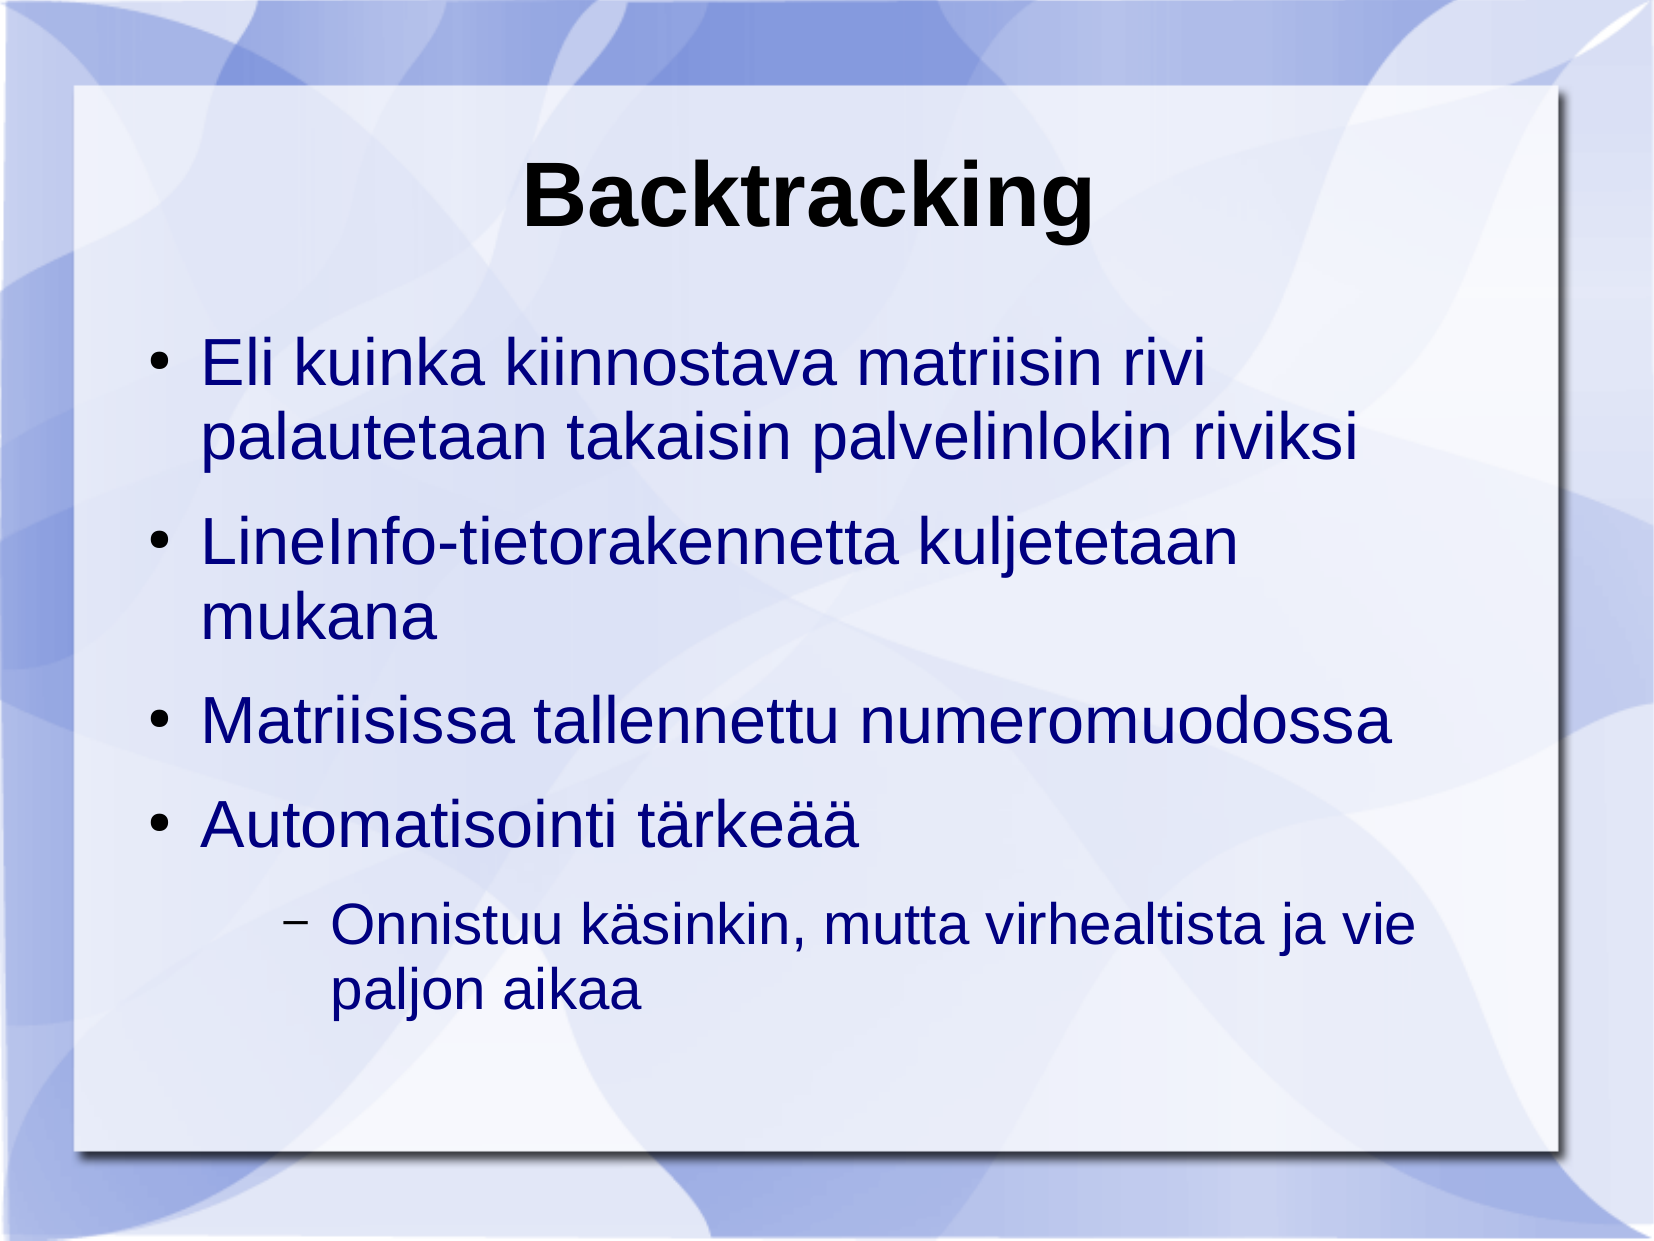

# Backtracking
Eli kuinka kiinnostava matriisin rivi palautetaan takaisin palvelinlokin riviksi
LineInfo-tietorakennetta kuljetetaan mukana
Matriisissa tallennettu numeromuodossa
Automatisointi tärkeää
Onnistuu käsinkin, mutta virhealtista ja vie paljon aikaa